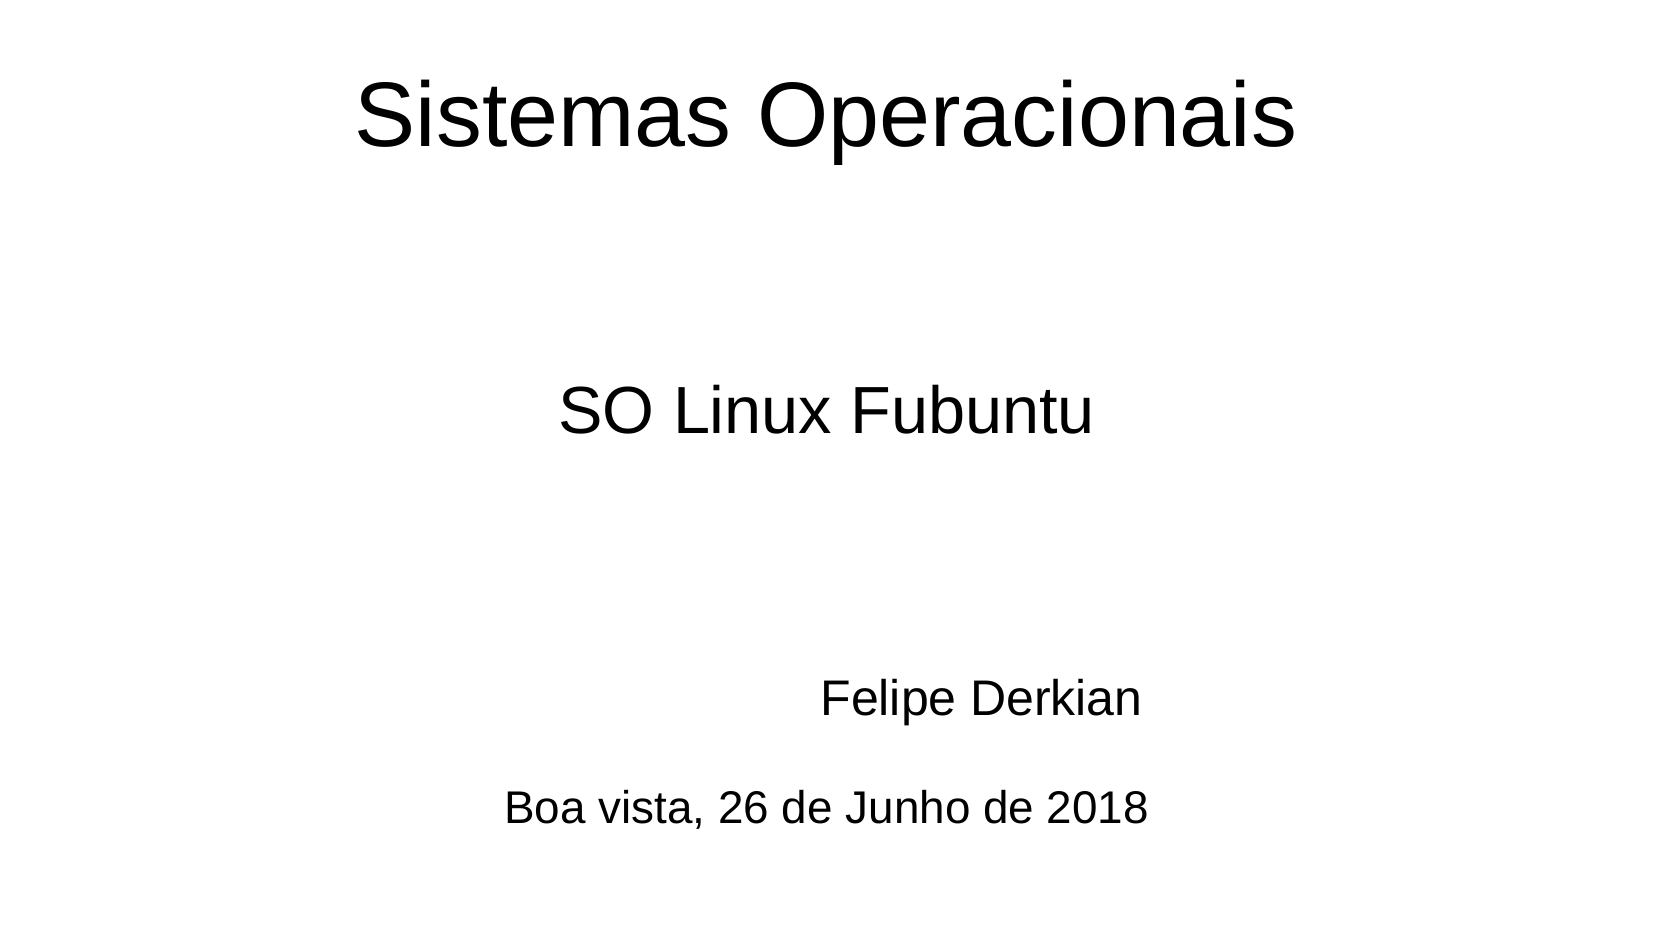

# Sistemas Operacionais
SO Linux Fubuntu
										Felipe Derkian
Boa vista, 26 de Junho de 2018